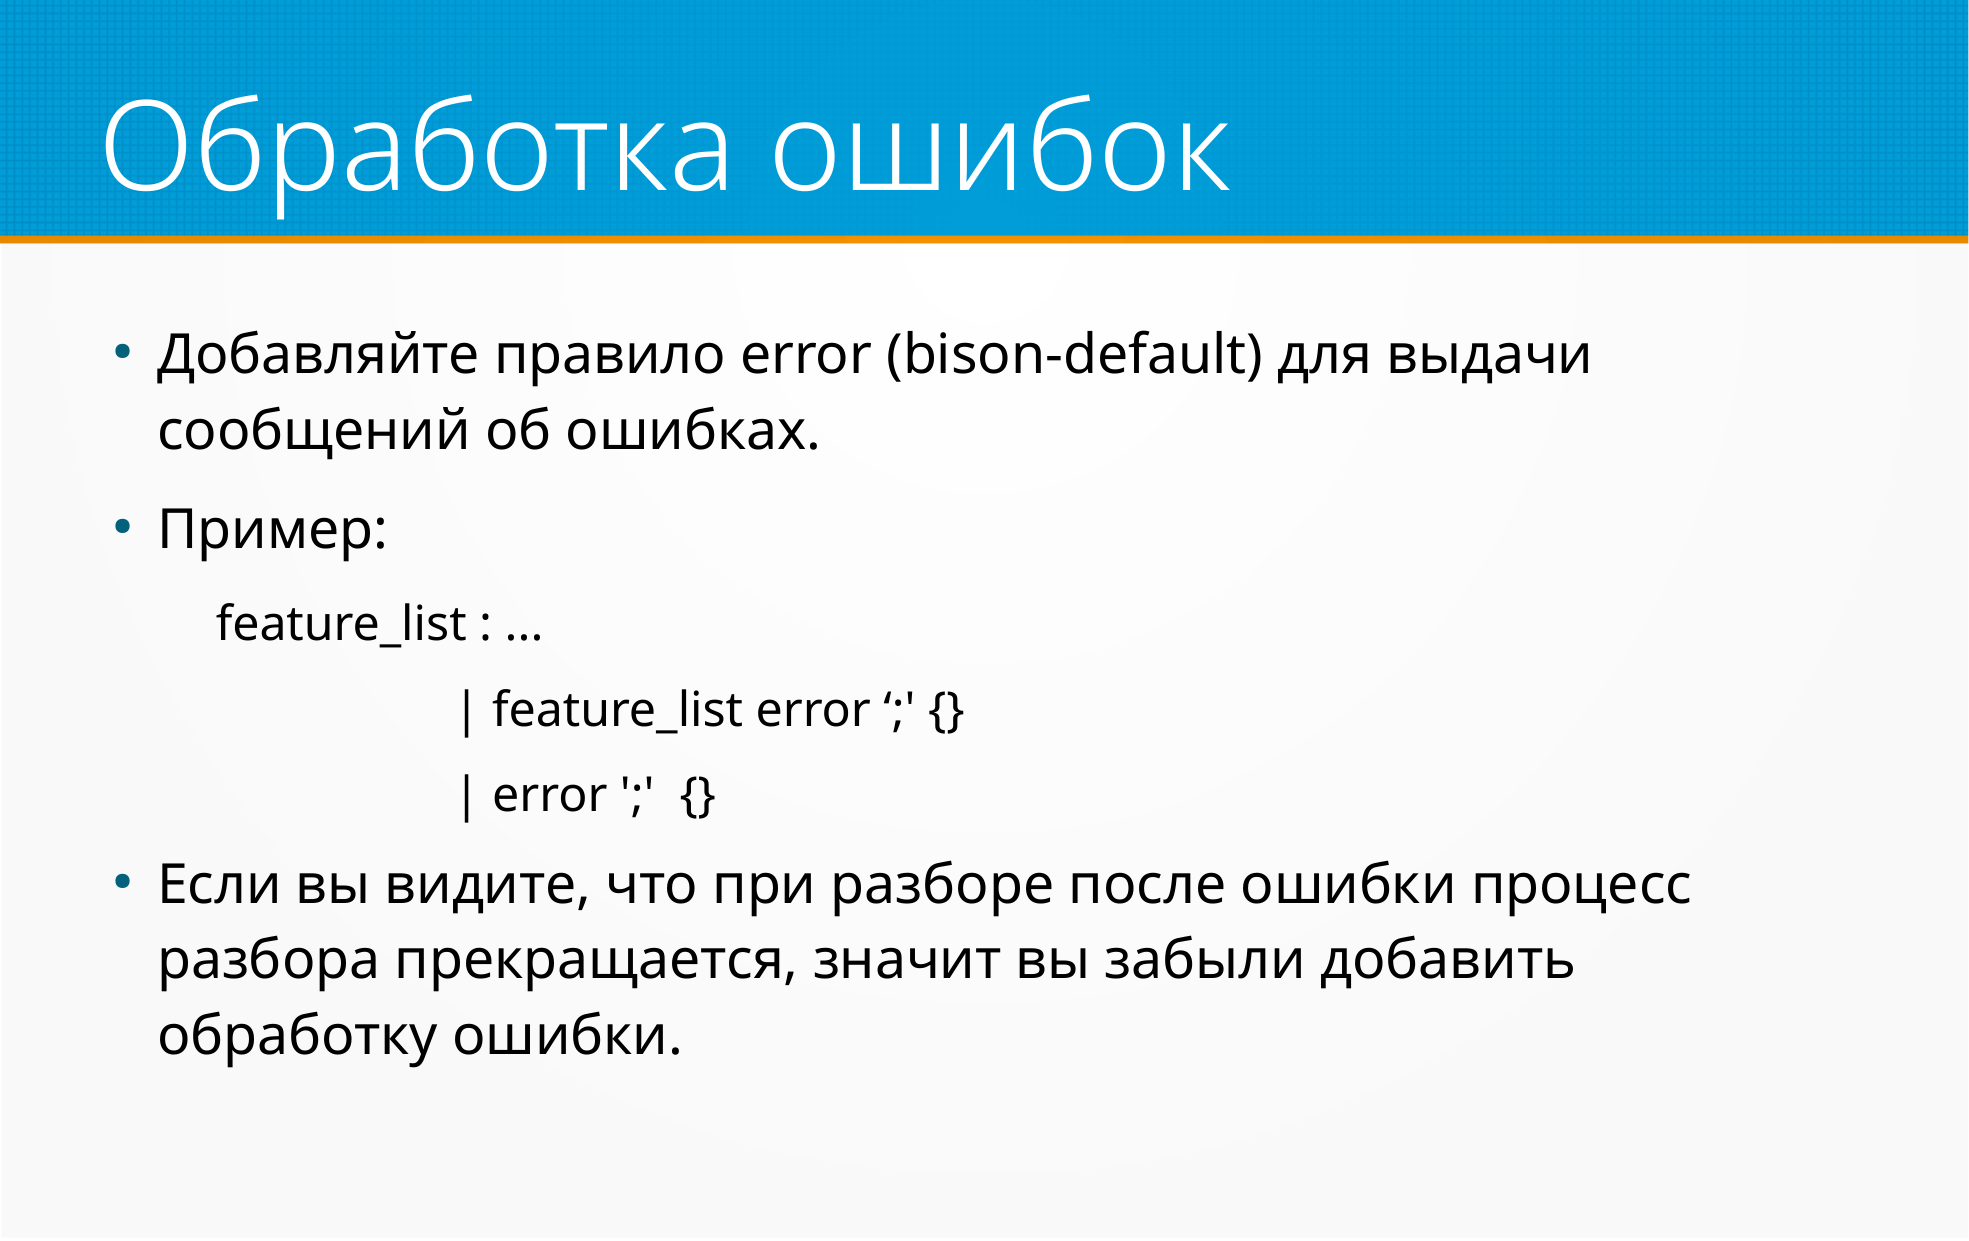

# Обработка ошибок
Добавляйте правило error (bison-default) для выдачи сообщений об ошибках.
Пример:
feature_list : ...
 | feature_list error ‘;' {}
 | error ';' {}
Если вы видите, что при разборе после ошибки процесс разбора прекращается, значит вы забыли добавить обработку ошибки.